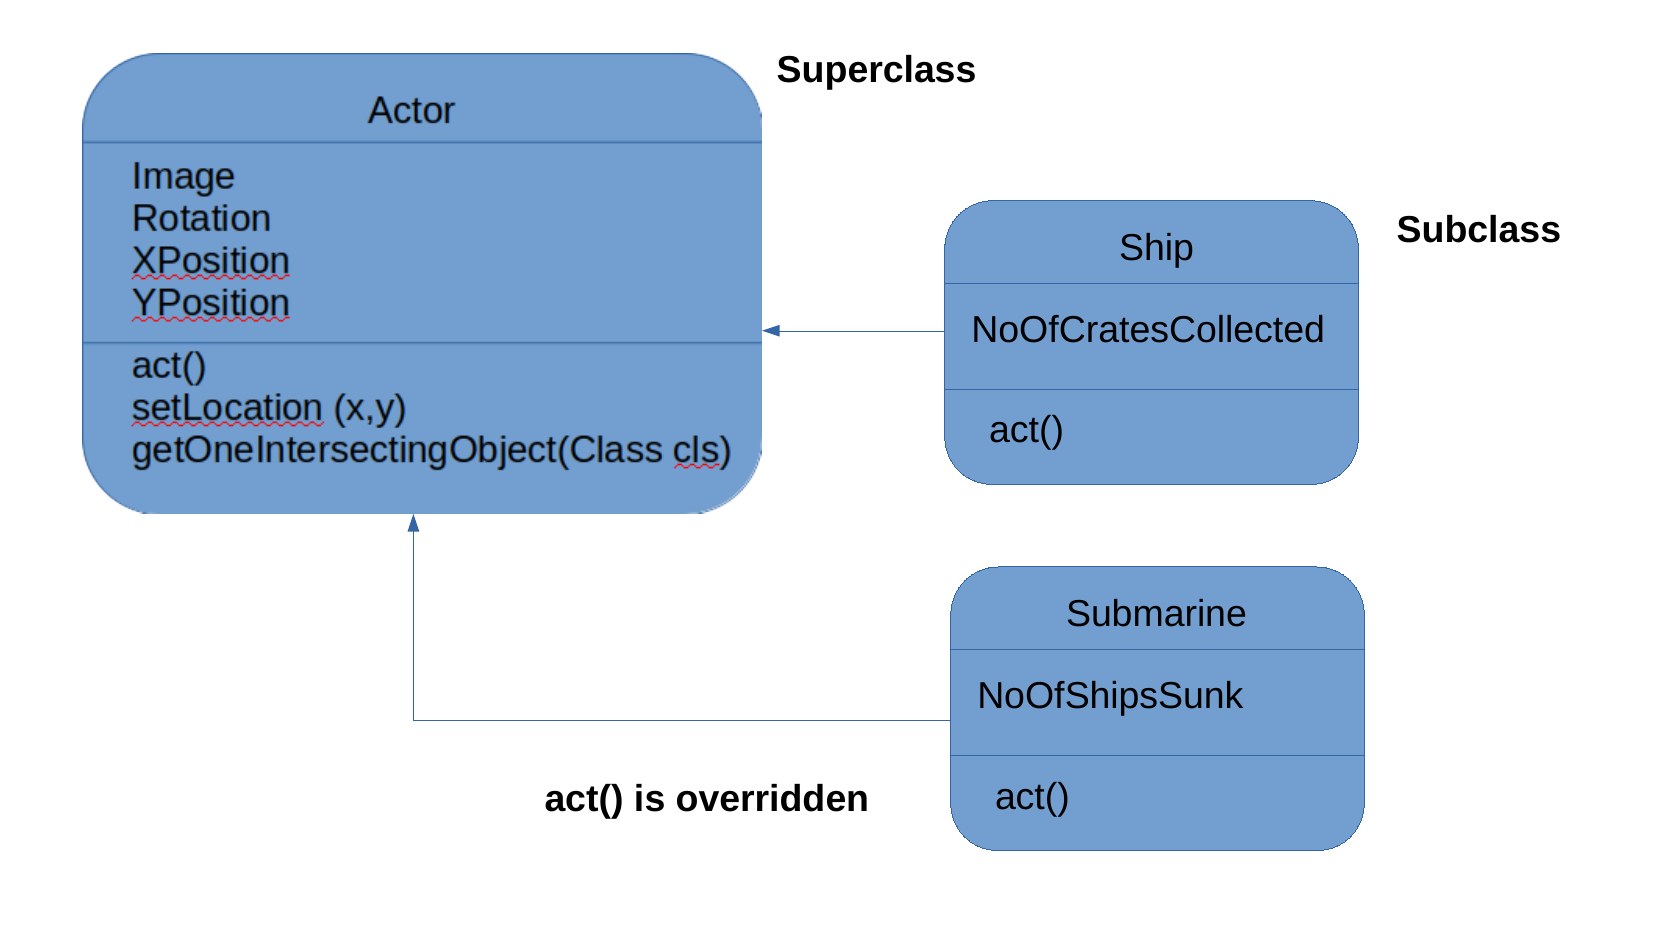

Superclass
Subclass
Ship
NoOfCratesCollected
act()
Submarine
NoOfShipsSunk
act()
act() is overridden